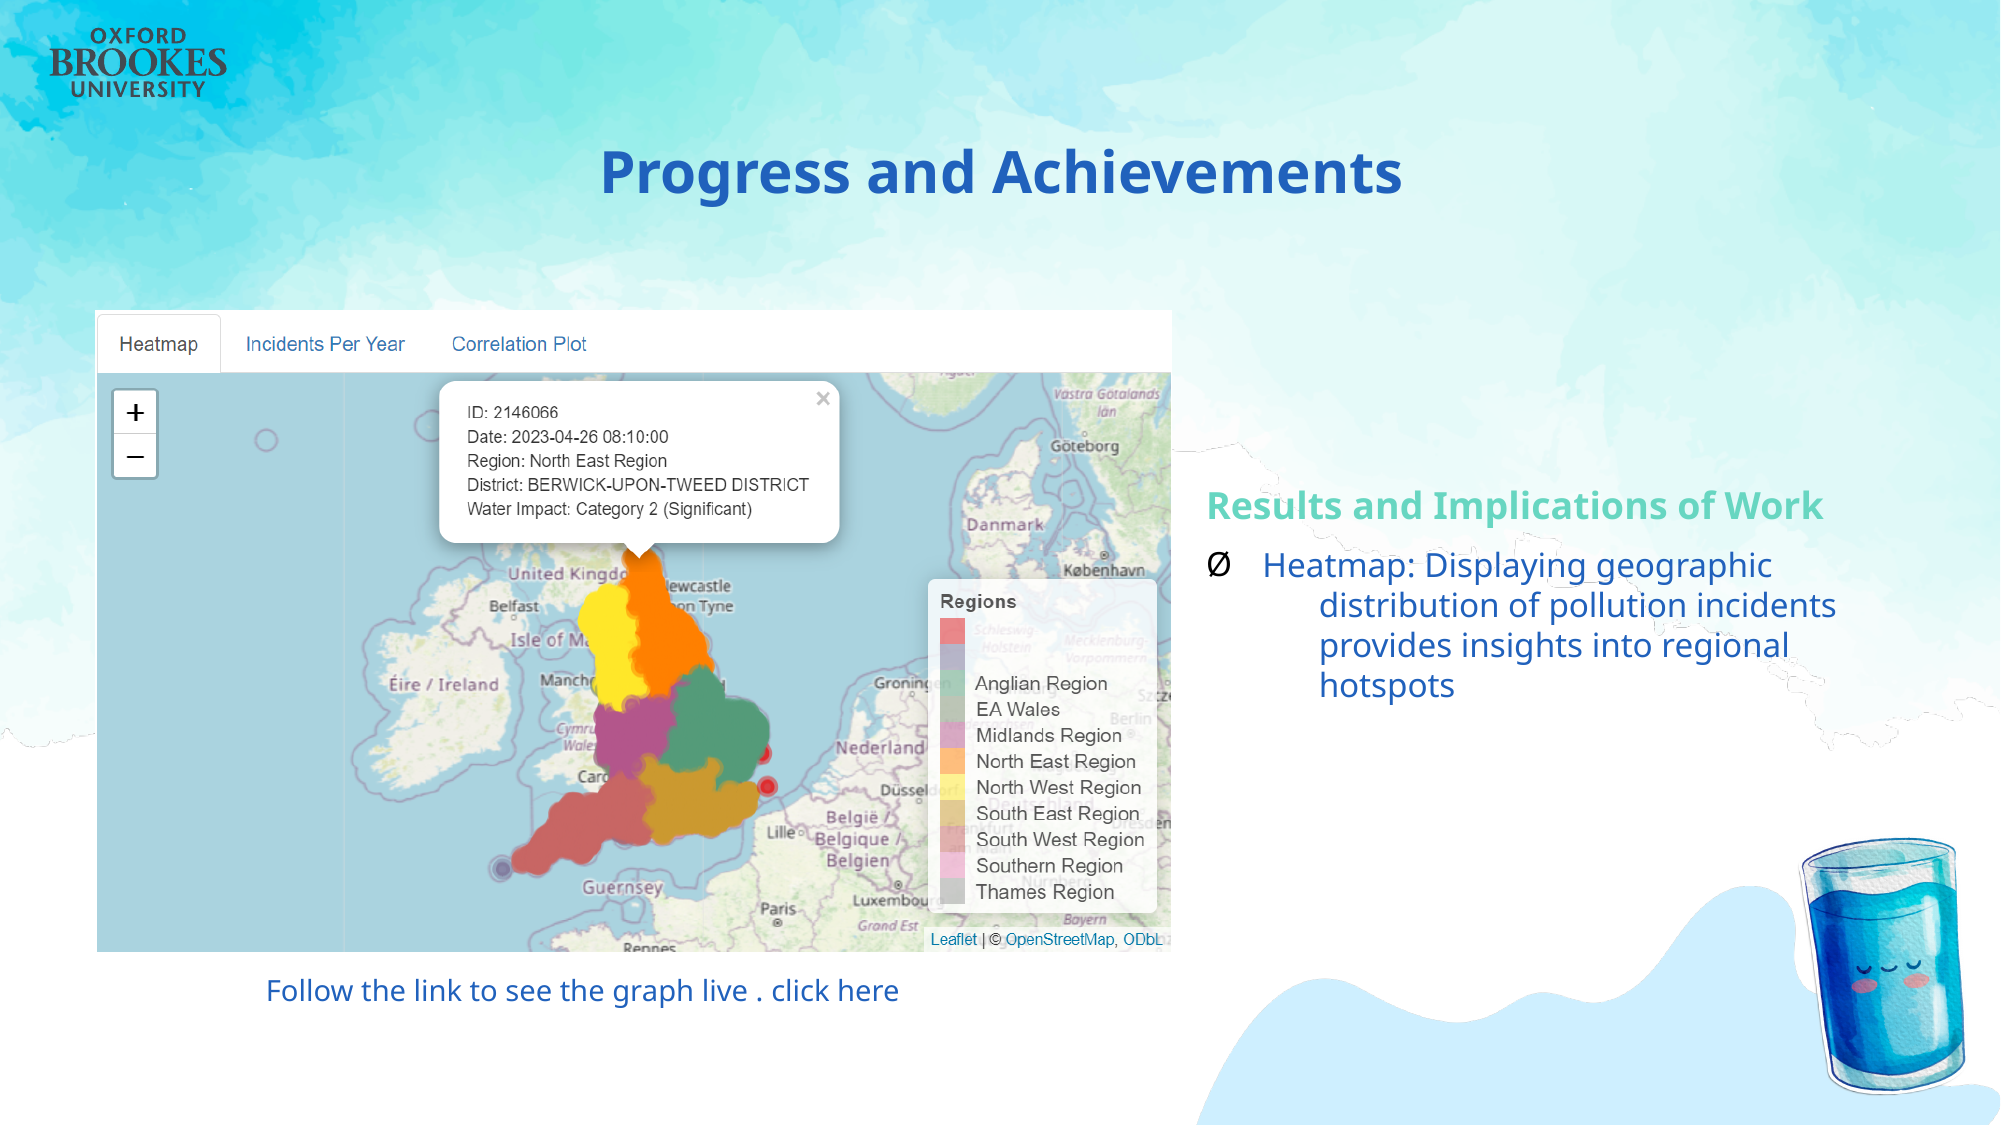

Progress and Achievements
Results and Implications of Work
Heatmap: Displaying geographic distribution of pollution incidents provides insights into regional hotspots
Follow the link to see the graph live . click here